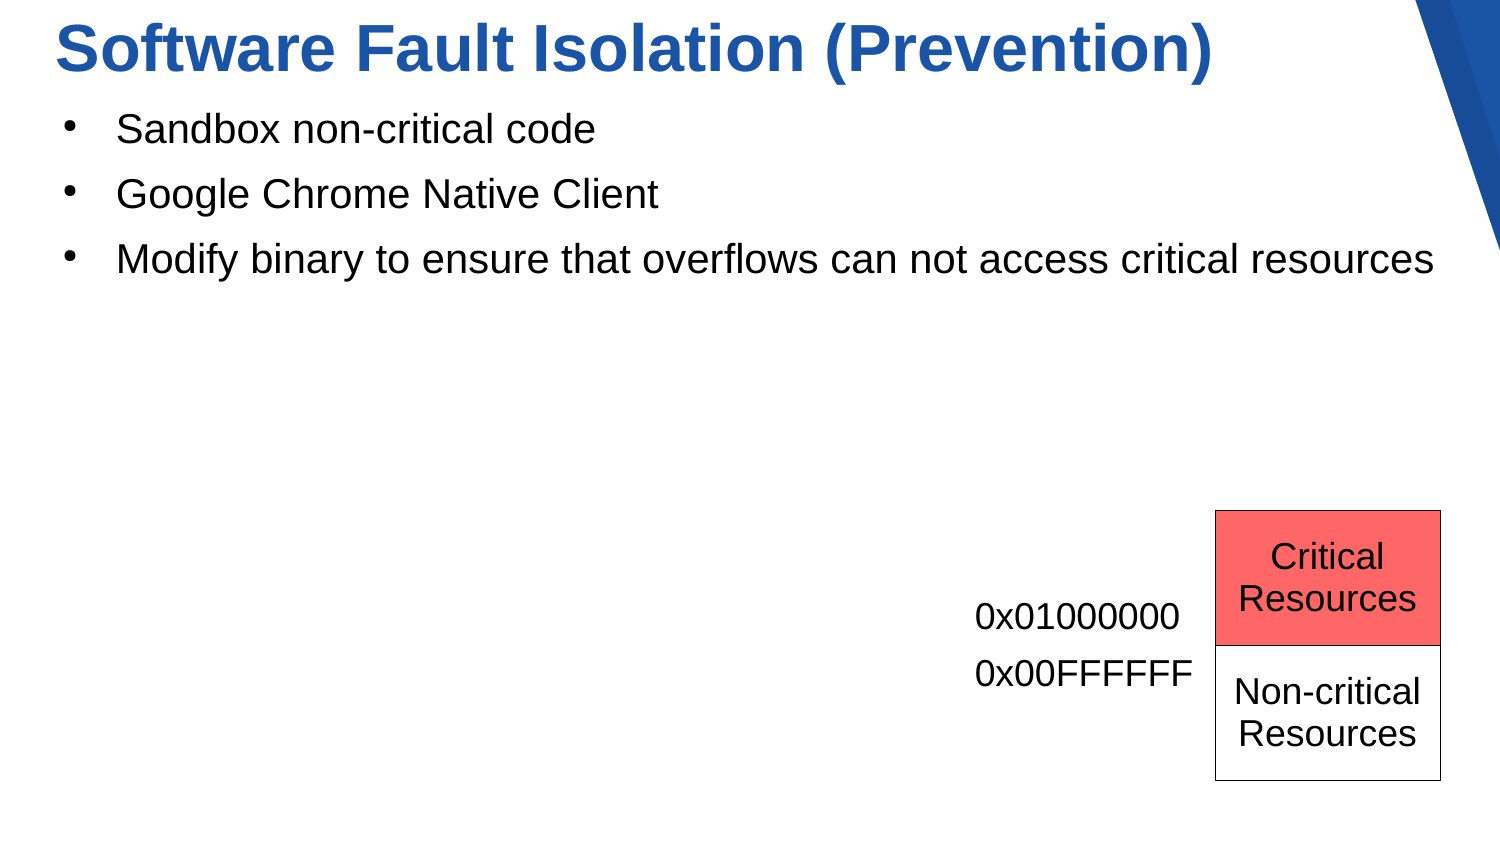

# Software Fault Isolation (Prevention)
Sandbox non-critical code
Google Chrome Native Client
Modify binary to ensure that overflows can not access critical resources
Critical
Resources
0x01000000
0x00FFFFFF
Non-critical
Resources